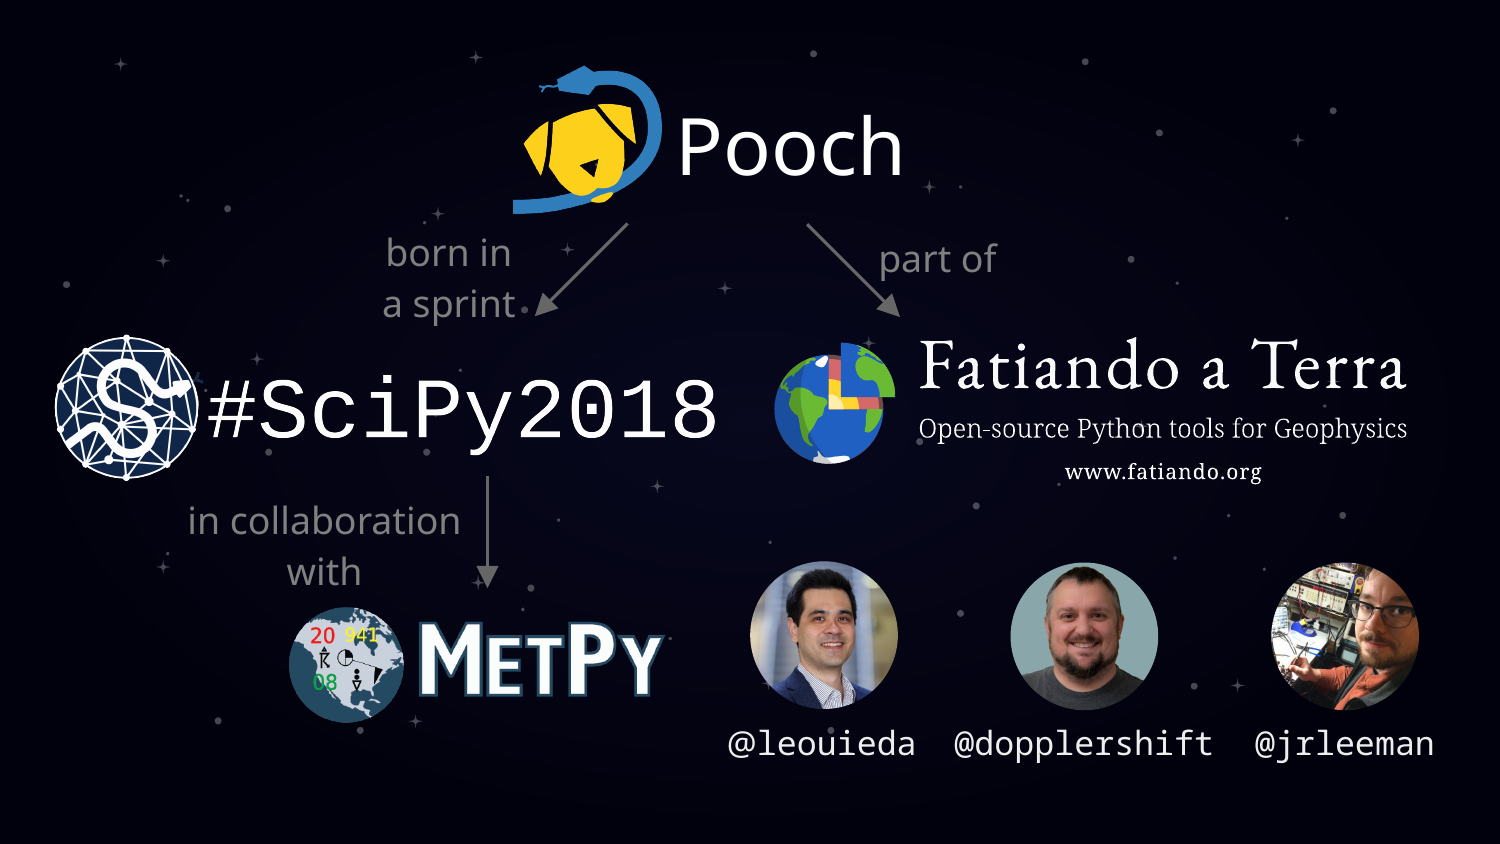

Pooch
born in
a sprint
part of
in collaboration with
@leouieda
@dopplershift
@jrleeman